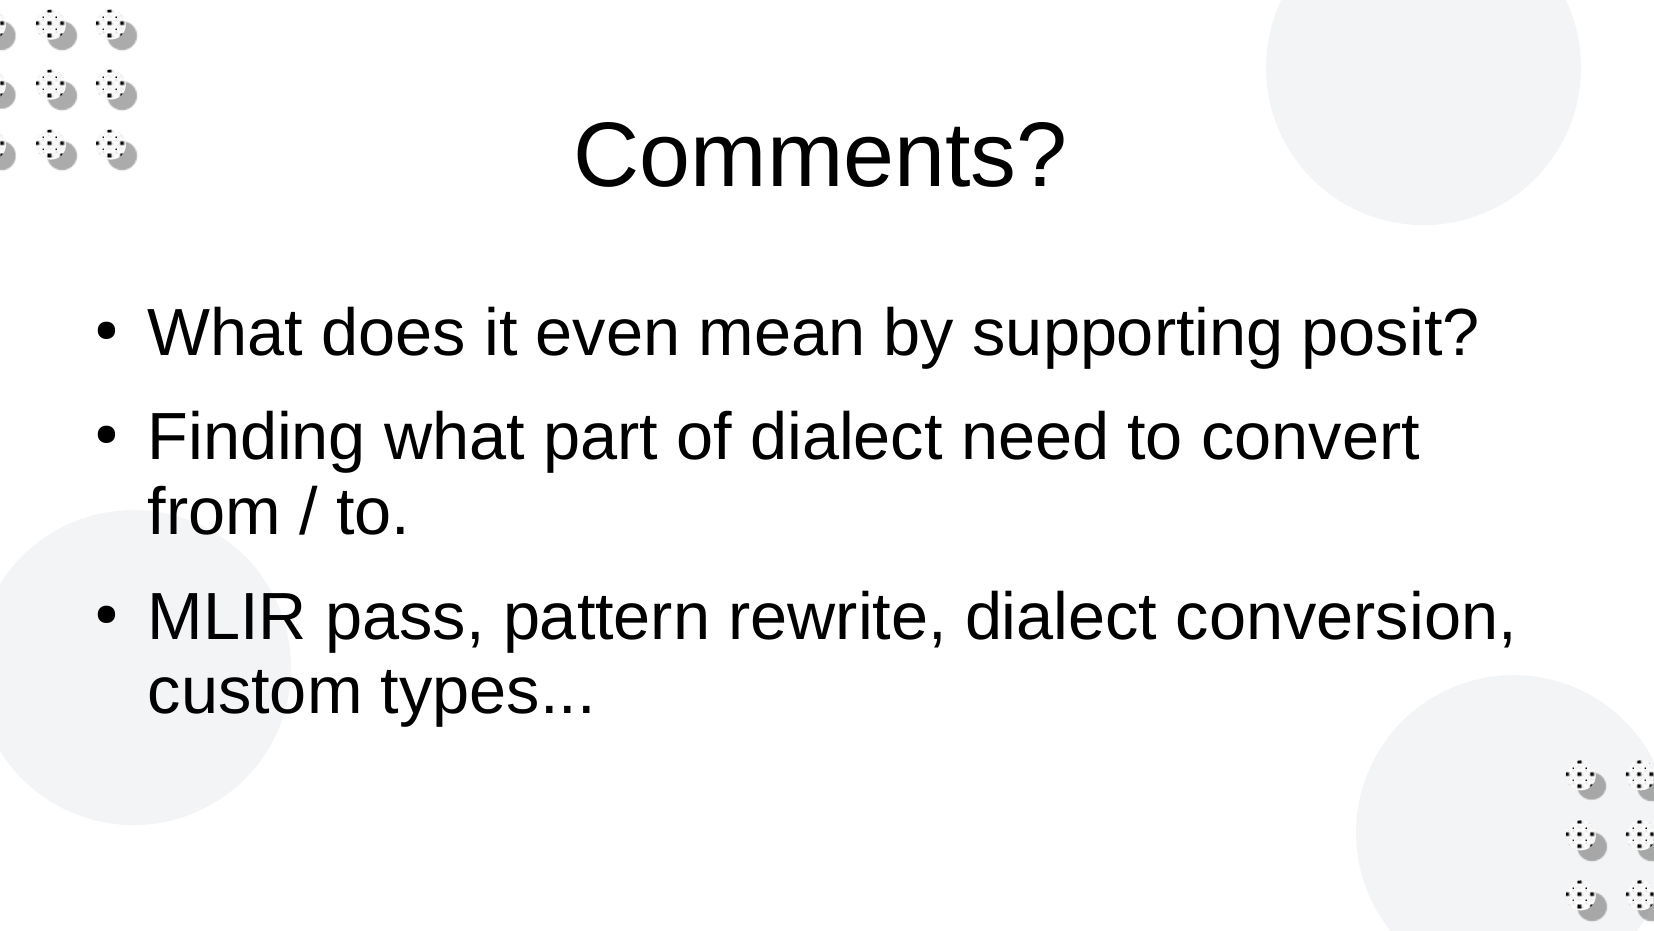

# Comments?
What does it even mean by supporting posit?
Finding what part of dialect need to convert from / to.
MLIR pass, pattern rewrite, dialect conversion, custom types...